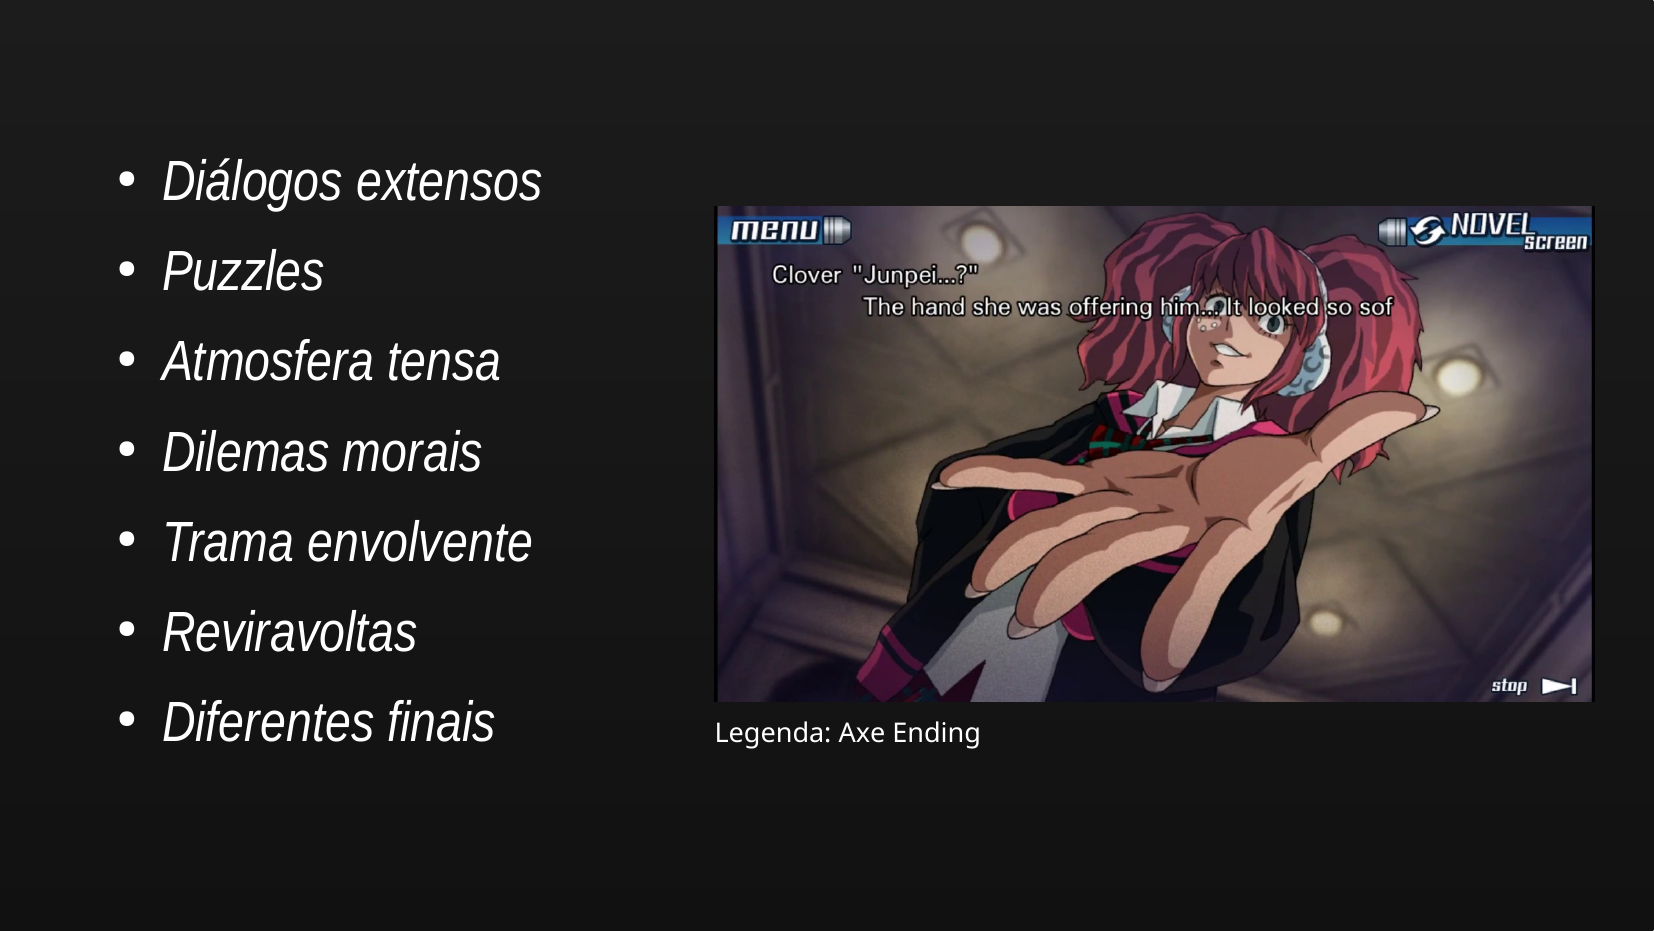

# Diálogos extensos
Puzzles
Atmosfera tensa
Dilemas morais
Trama envolvente
Reviravoltas
Diferentes finais
Legenda: Axe Ending